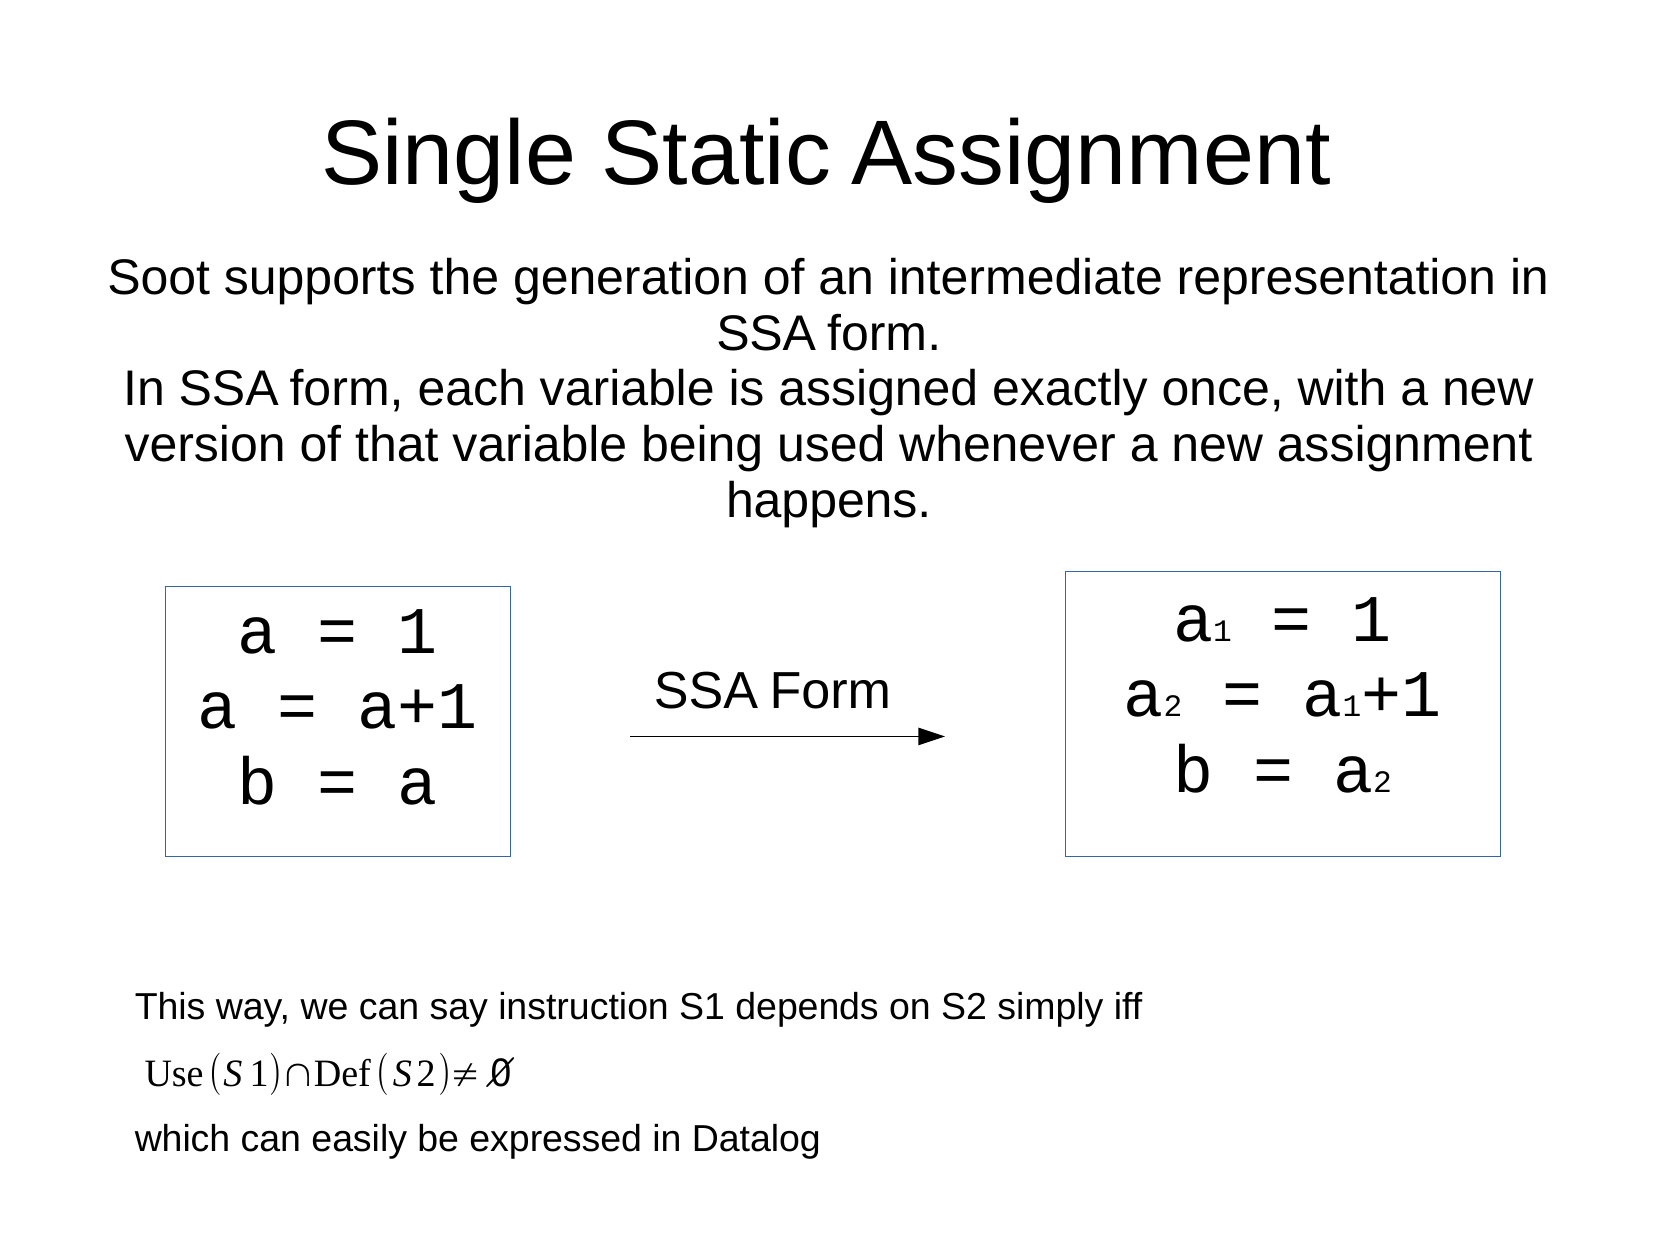

# Single Static Assignment
Soot supports the generation of an intermediate representation in SSA form.
In SSA form, each variable is assigned exactly once, with a new version of that variable being used whenever a new assignment happens.
a1 = 1
a2 = a1+1
b = a2
a = 1
a = a+1
b = a
SSA Form
This way, we can say instruction S1 depends on S2 simply iff
which can easily be expressed in Datalog